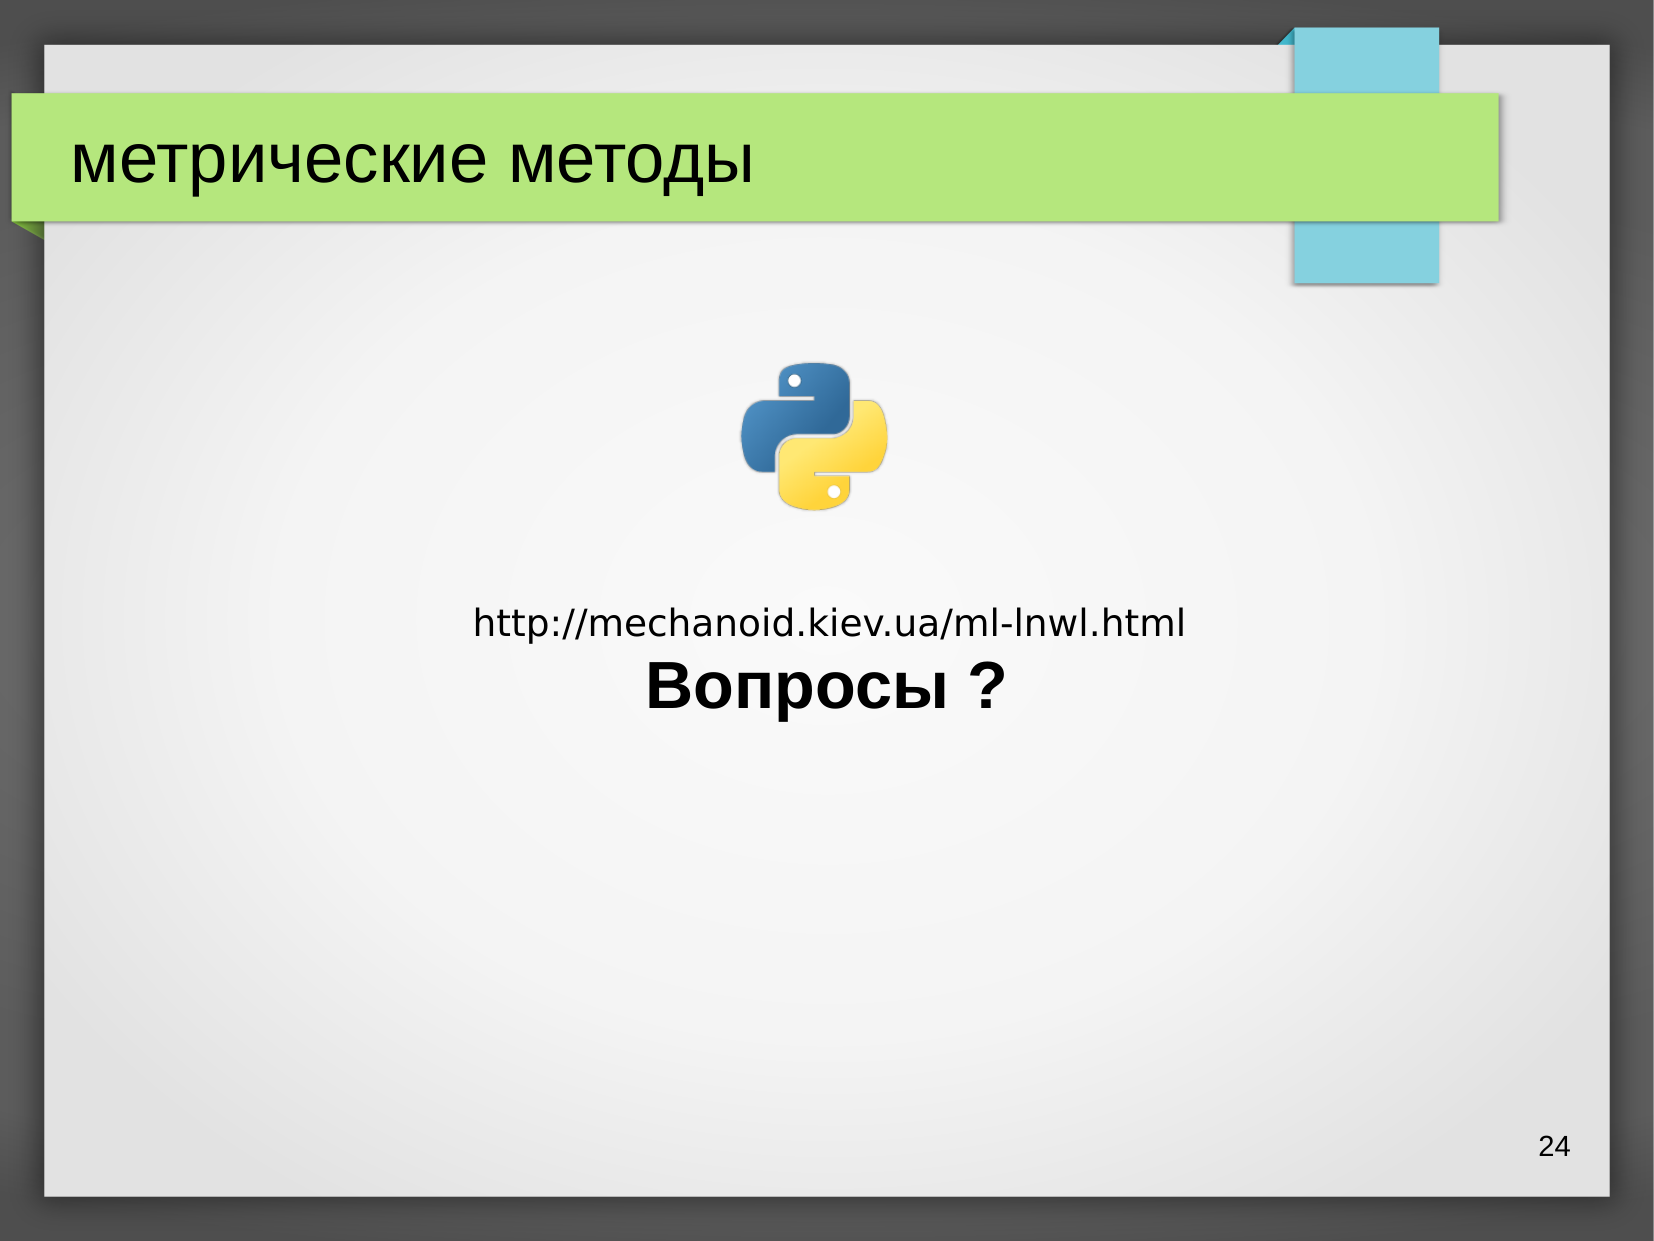

# метрические методы
Вопросы ?
http://mechanoid.kiev.ua/ml-lnwl.html
24